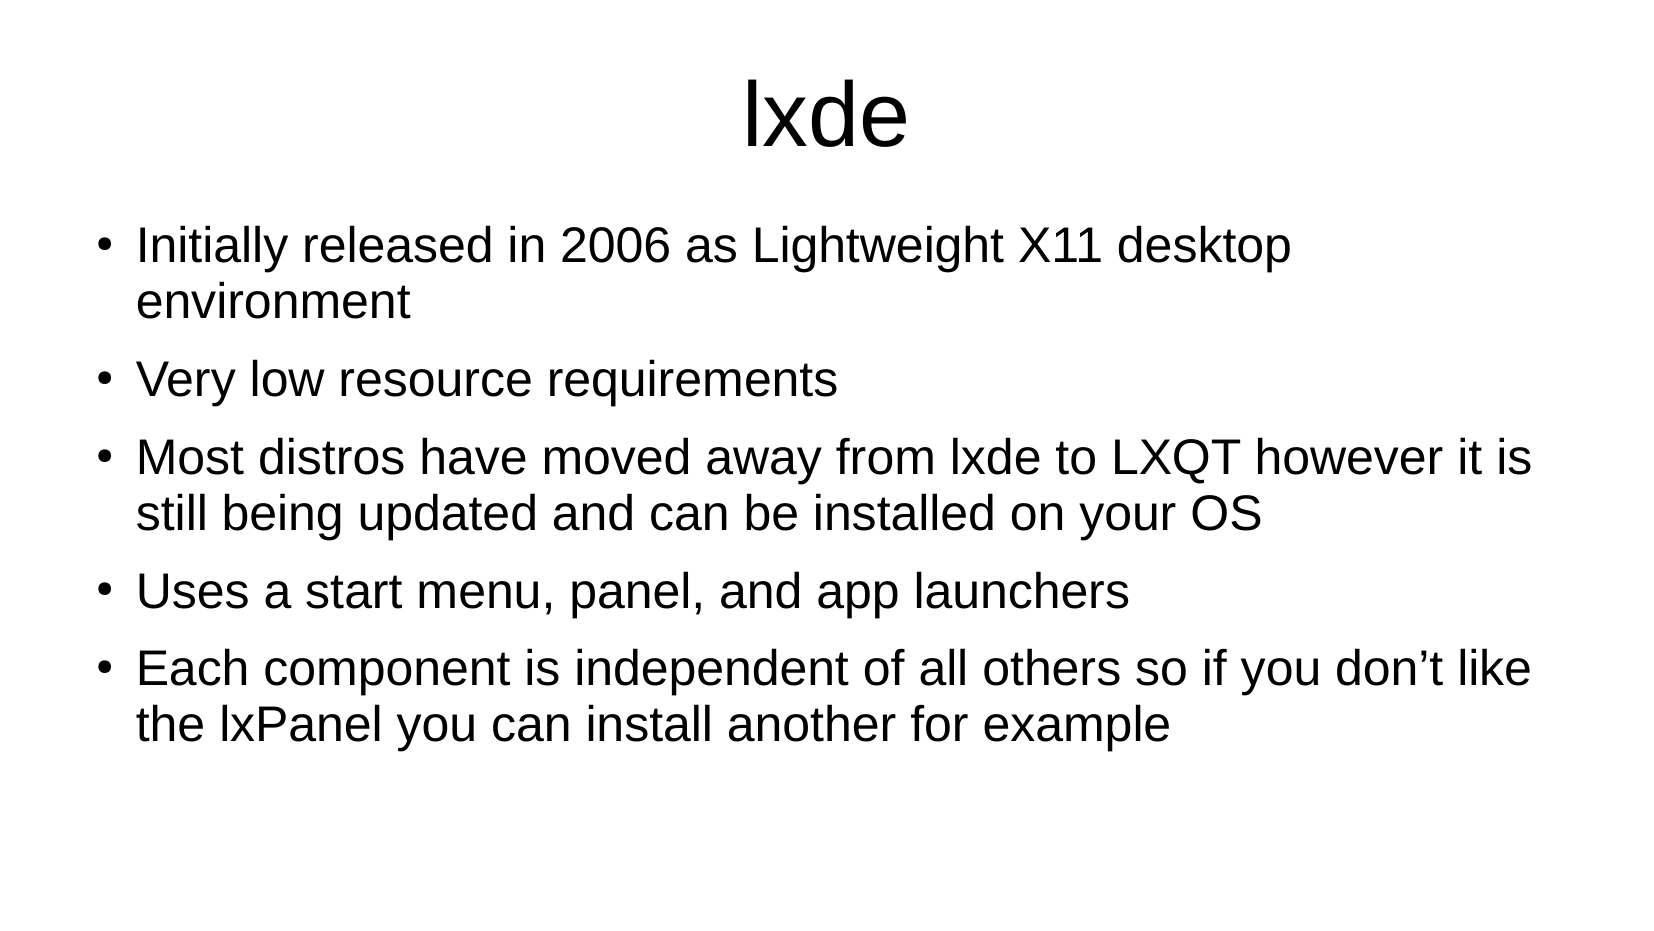

# lxde
Initially released in 2006 as Lightweight X11 desktop environment
Very low resource requirements
Most distros have moved away from lxde to LXQT however it is still being updated and can be installed on your OS
Uses a start menu, panel, and app launchers
Each component is independent of all others so if you don’t like the lxPanel you can install another for example